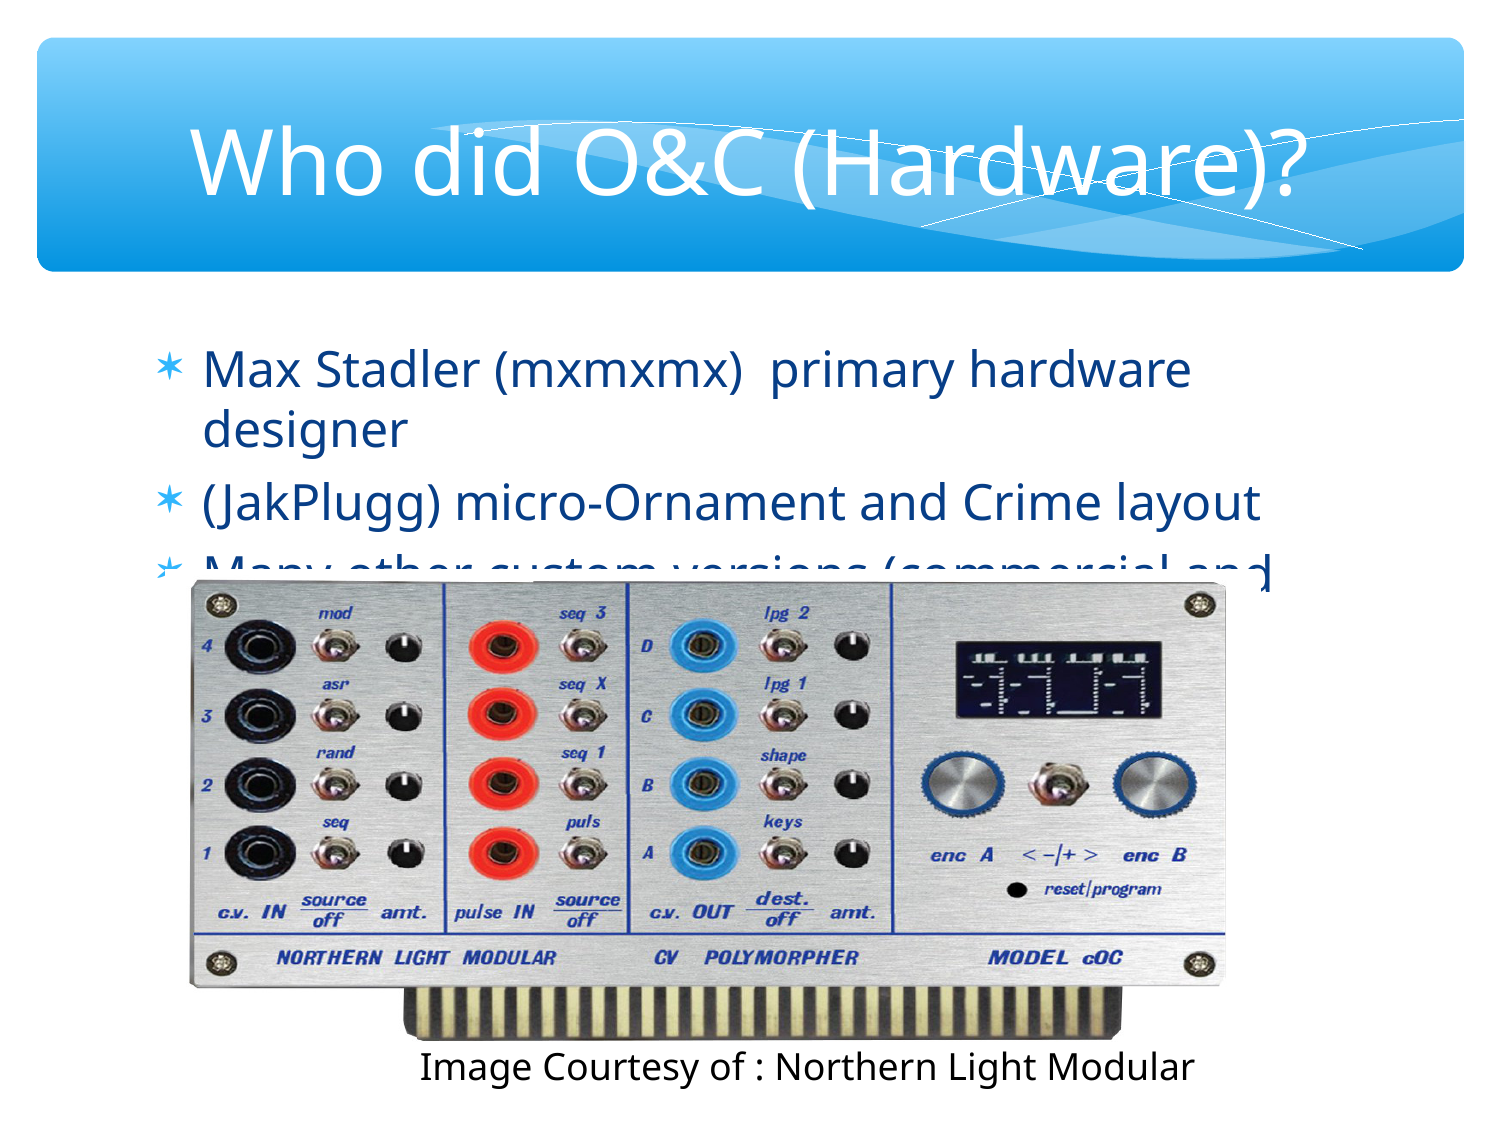

# Who did O&C (Hardware)?
Max Stadler (mxmxmx) primary hardware designer
(JakPlugg) micro-Ornament and Crime layout
Many other custom versions (commercial and non)
Image Courtesy of : Northern Light Modular